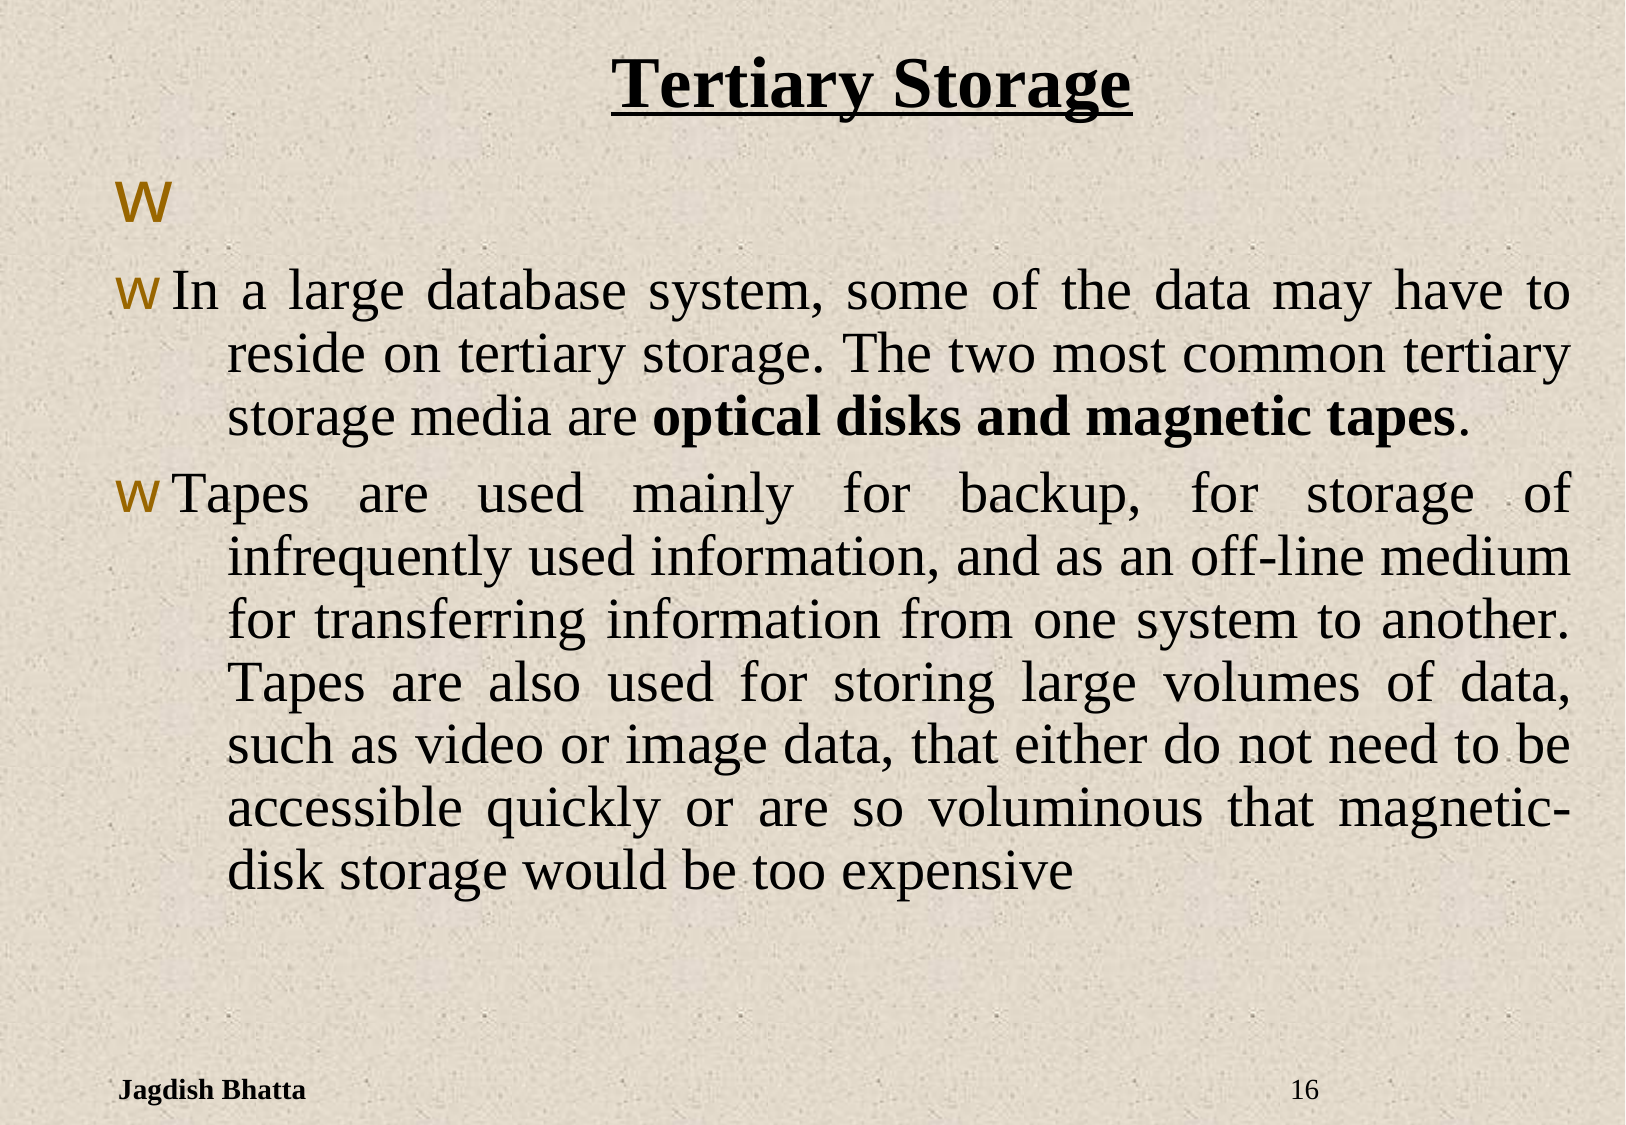

# Tertiary Storage
In a large database system, some of the data may have to reside on tertiary storage. The two most common tertiary storage media are optical disks and magnetic tapes.
Tapes are used mainly for backup, for storage of infrequently used information, and as an off-line medium for transferring information from one system to another. Tapes are also used for storing large volumes of data, such as video or image data, that either do not need to be accessible quickly or are so voluminous that magnetic-disk storage would be too expensive
Jagdish Bhatta
15